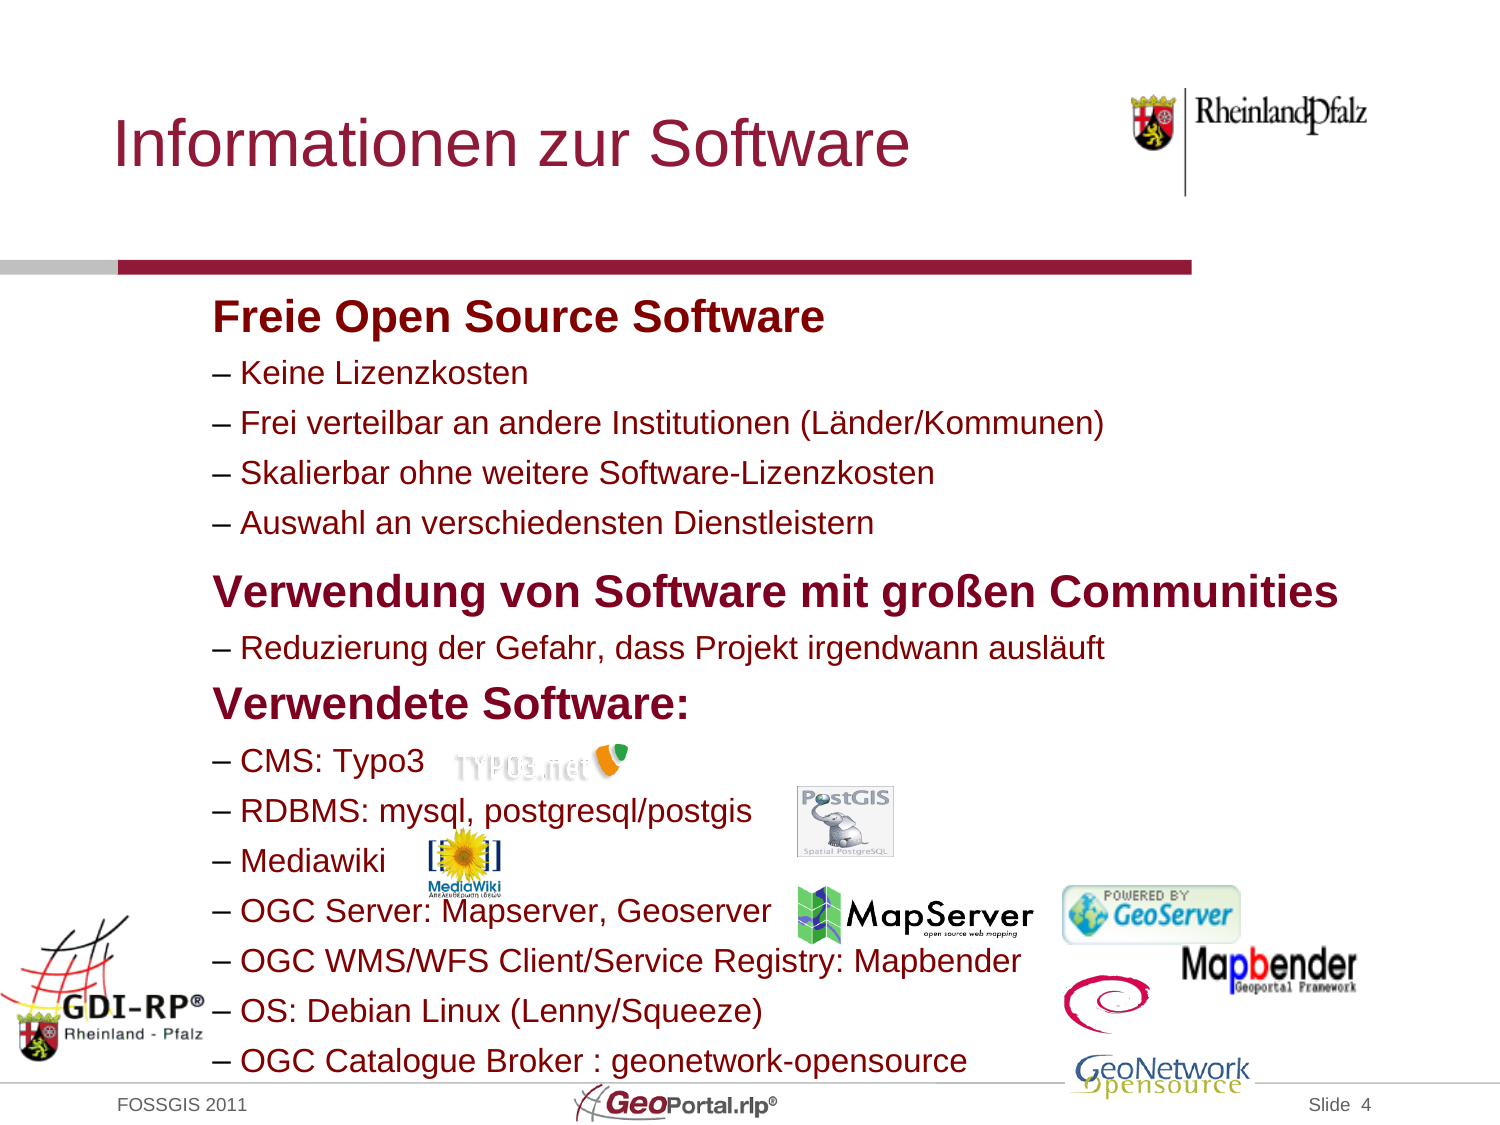

# Informationen zur Software
Freie Open Source Software
 Keine Lizenzkosten
 Frei verteilbar an andere Institutionen (Länder/Kommunen)
 Skalierbar ohne weitere Software-Lizenzkosten
 Auswahl an verschiedensten Dienstleistern
Verwendung von Software mit großen Communities
 Reduzierung der Gefahr, dass Projekt irgendwann ausläuft
Verwendete Software:
 CMS: Typo3
 RDBMS: mysql, postgresql/postgis
 Mediawiki
 OGC Server: Mapserver, Geoserver
 OGC WMS/WFS Client/Service Registry: Mapbender
 OS: Debian Linux (Lenny/Squeeze)
 OGC Catalogue Broker : geonetwork-opensource